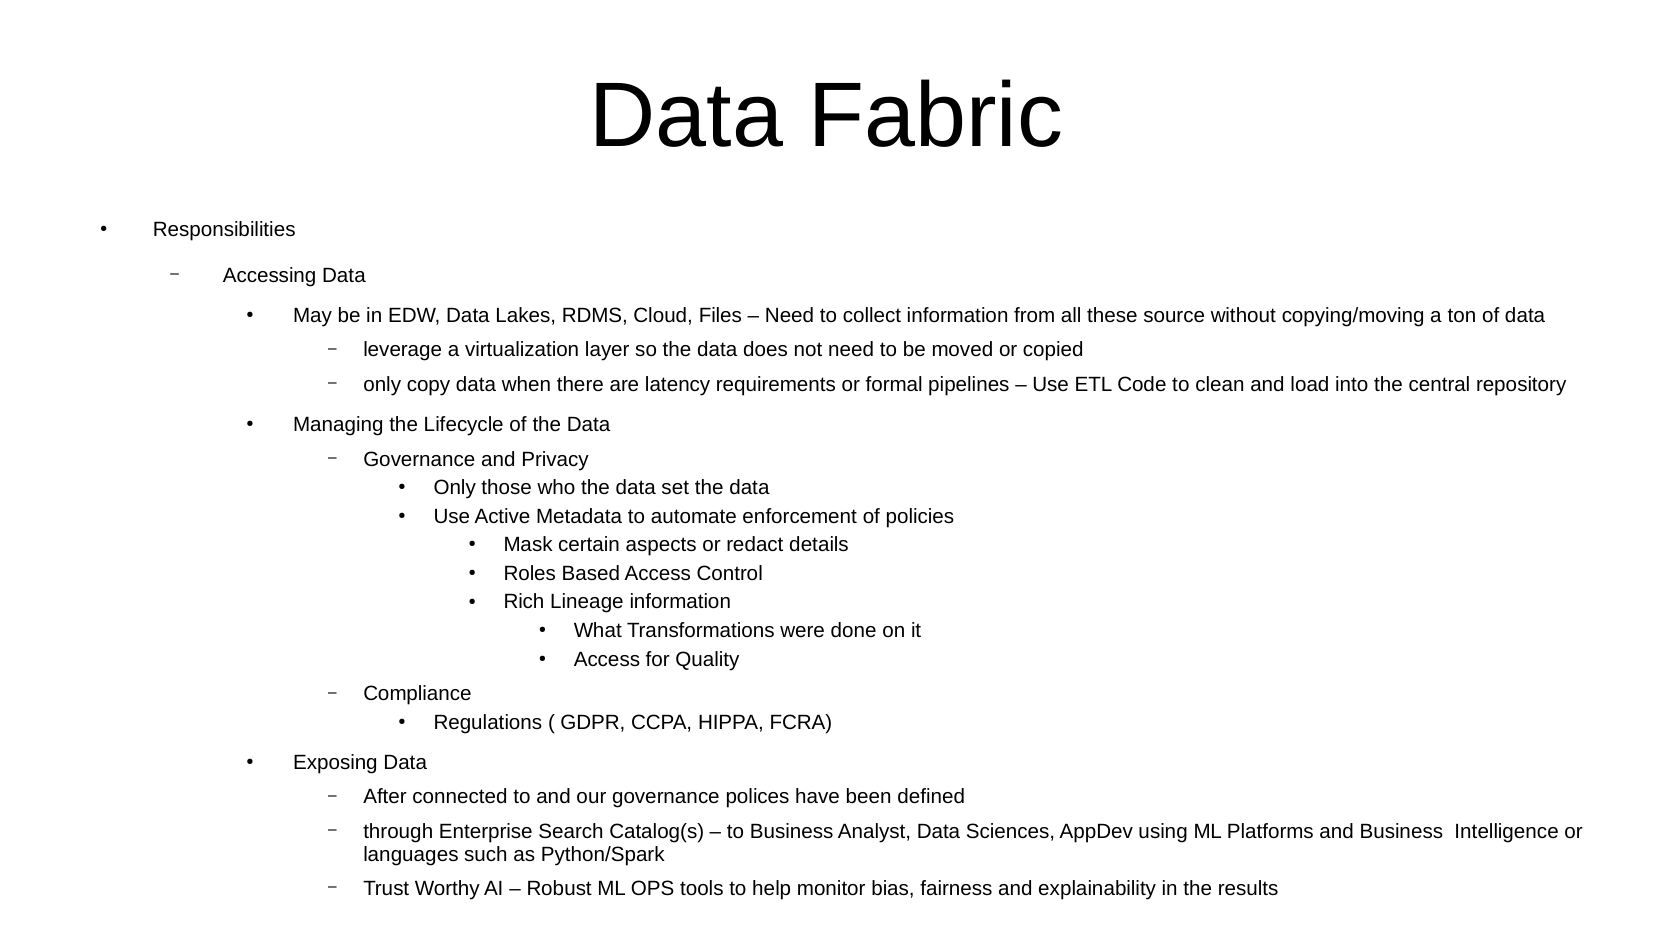

# Data Fabric
Responsibilities
Accessing Data
May be in EDW, Data Lakes, RDMS, Cloud, Files – Need to collect information from all these source without copying/moving a ton of data
leverage a virtualization layer so the data does not need to be moved or copied
only copy data when there are latency requirements or formal pipelines – Use ETL Code to clean and load into the central repository
Managing the Lifecycle of the Data
Governance and Privacy
Only those who the data set the data
Use Active Metadata to automate enforcement of policies
Mask certain aspects or redact details
Roles Based Access Control
Rich Lineage information
What Transformations were done on it
Access for Quality
Compliance
Regulations ( GDPR, CCPA, HIPPA, FCRA)
Exposing Data
After connected to and our governance polices have been defined
through Enterprise Search Catalog(s) – to Business Analyst, Data Sciences, AppDev using ML Platforms and Business Intelligence or languages such as Python/Spark
Trust Worthy AI – Robust ML OPS tools to help monitor bias, fairness and explainability in the results